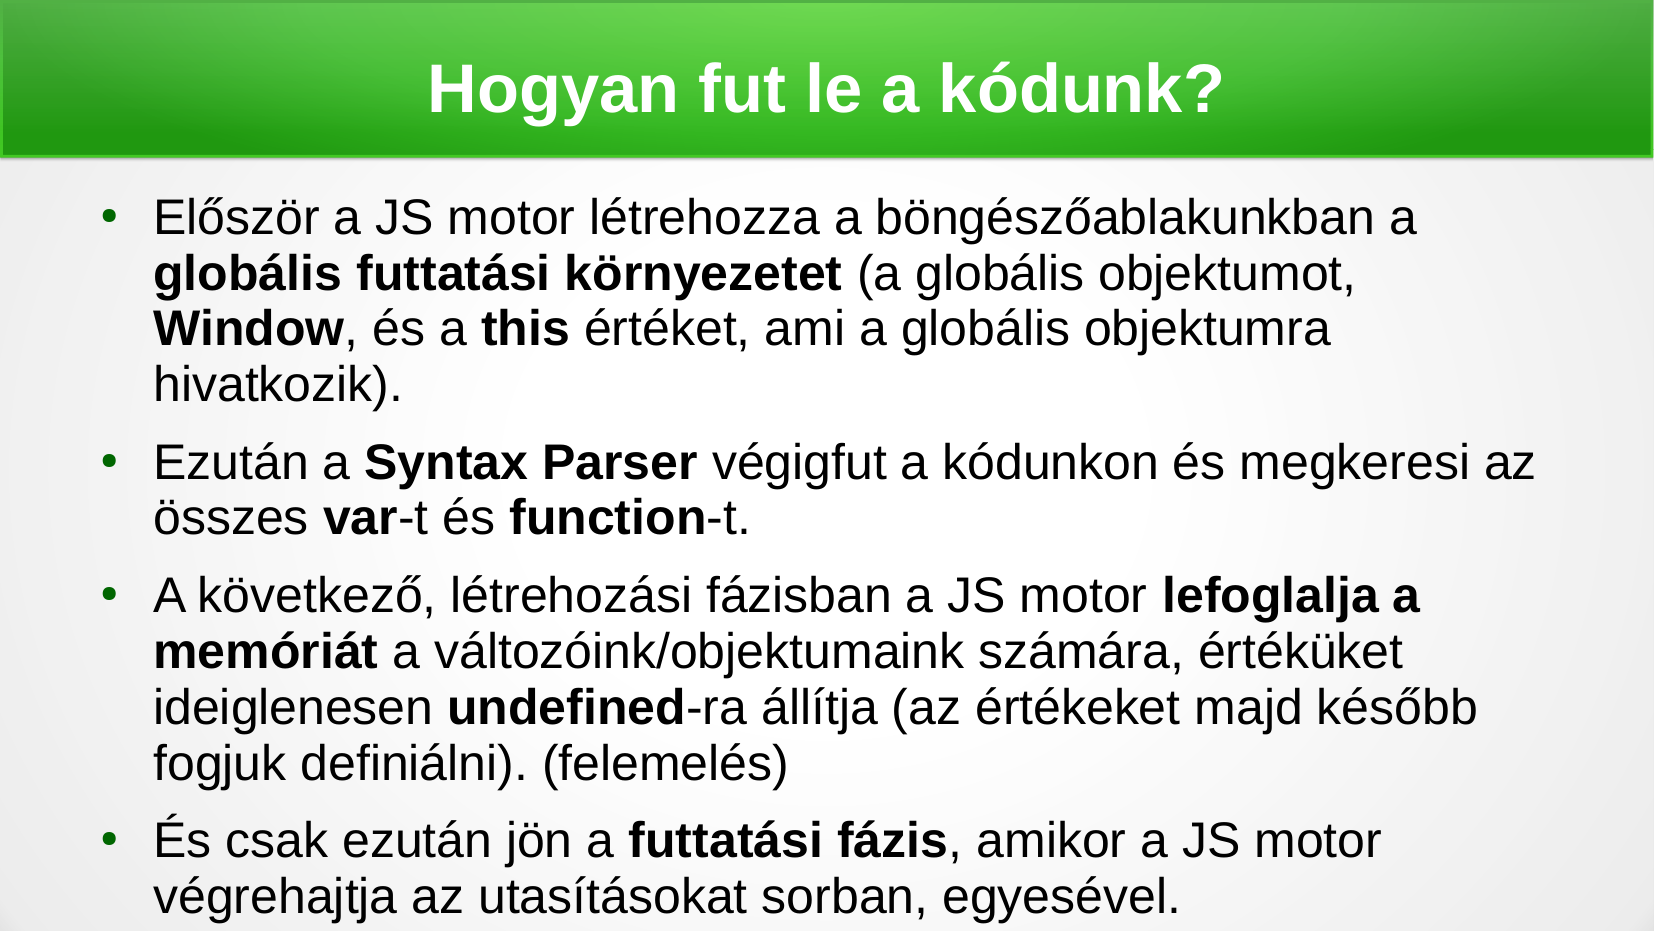

# Hogyan fut le a kódunk?
Először a JS motor létrehozza a böngészőablakunkban a globális futtatási környezetet (a globális objektumot, Window, és a this értéket, ami a globális objektumra hivatkozik).
Ezután a Syntax Parser végigfut a kódunkon és megkeresi az összes var-t és function-t.
A következő, létrehozási fázisban a JS motor lefoglalja a memóriát a változóink/objektumaink számára, értéküket ideiglenesen undefined-ra állítja (az értékeket majd később fogjuk definiálni). (felemelés)
És csak ezután jön a futtatási fázis, amikor a JS motor végrehajtja az utasításokat sorban, egyesével.